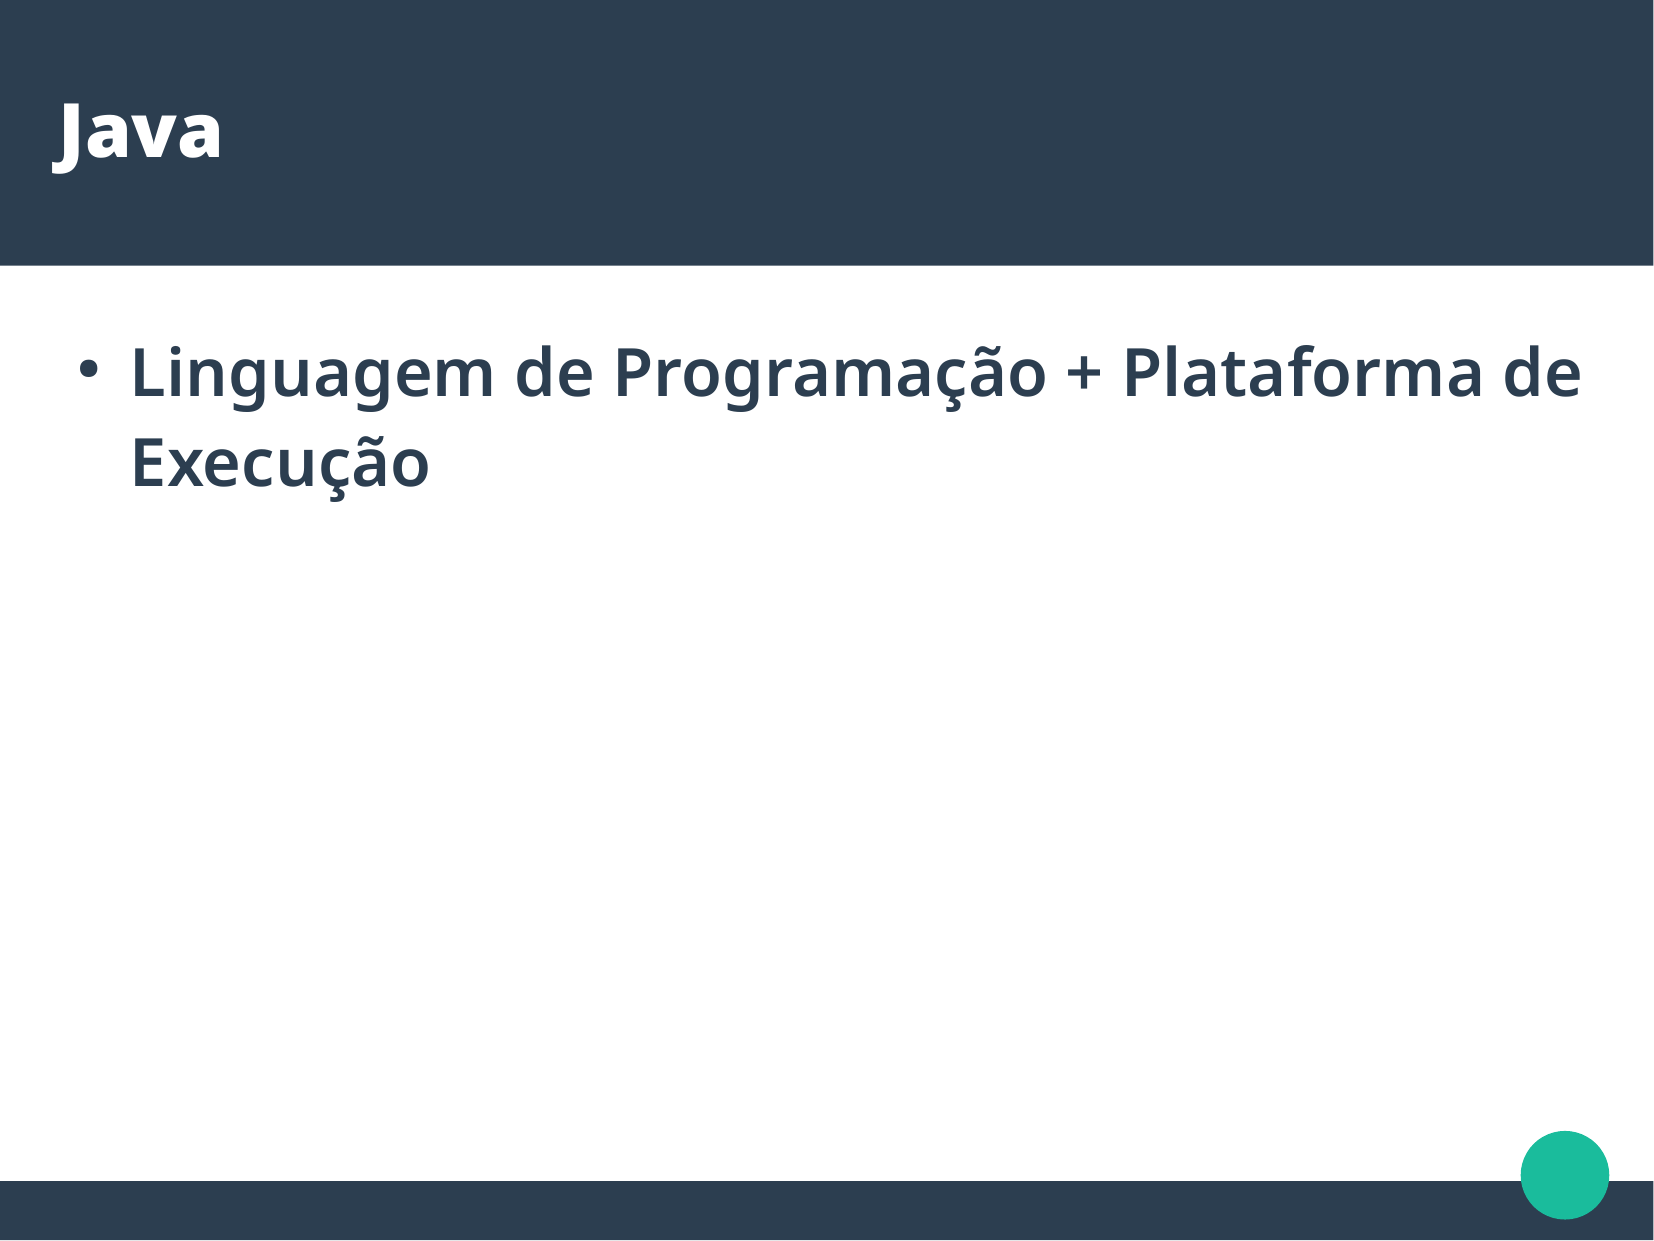

# Java
Linguagem de Programação + Plataforma de Execução